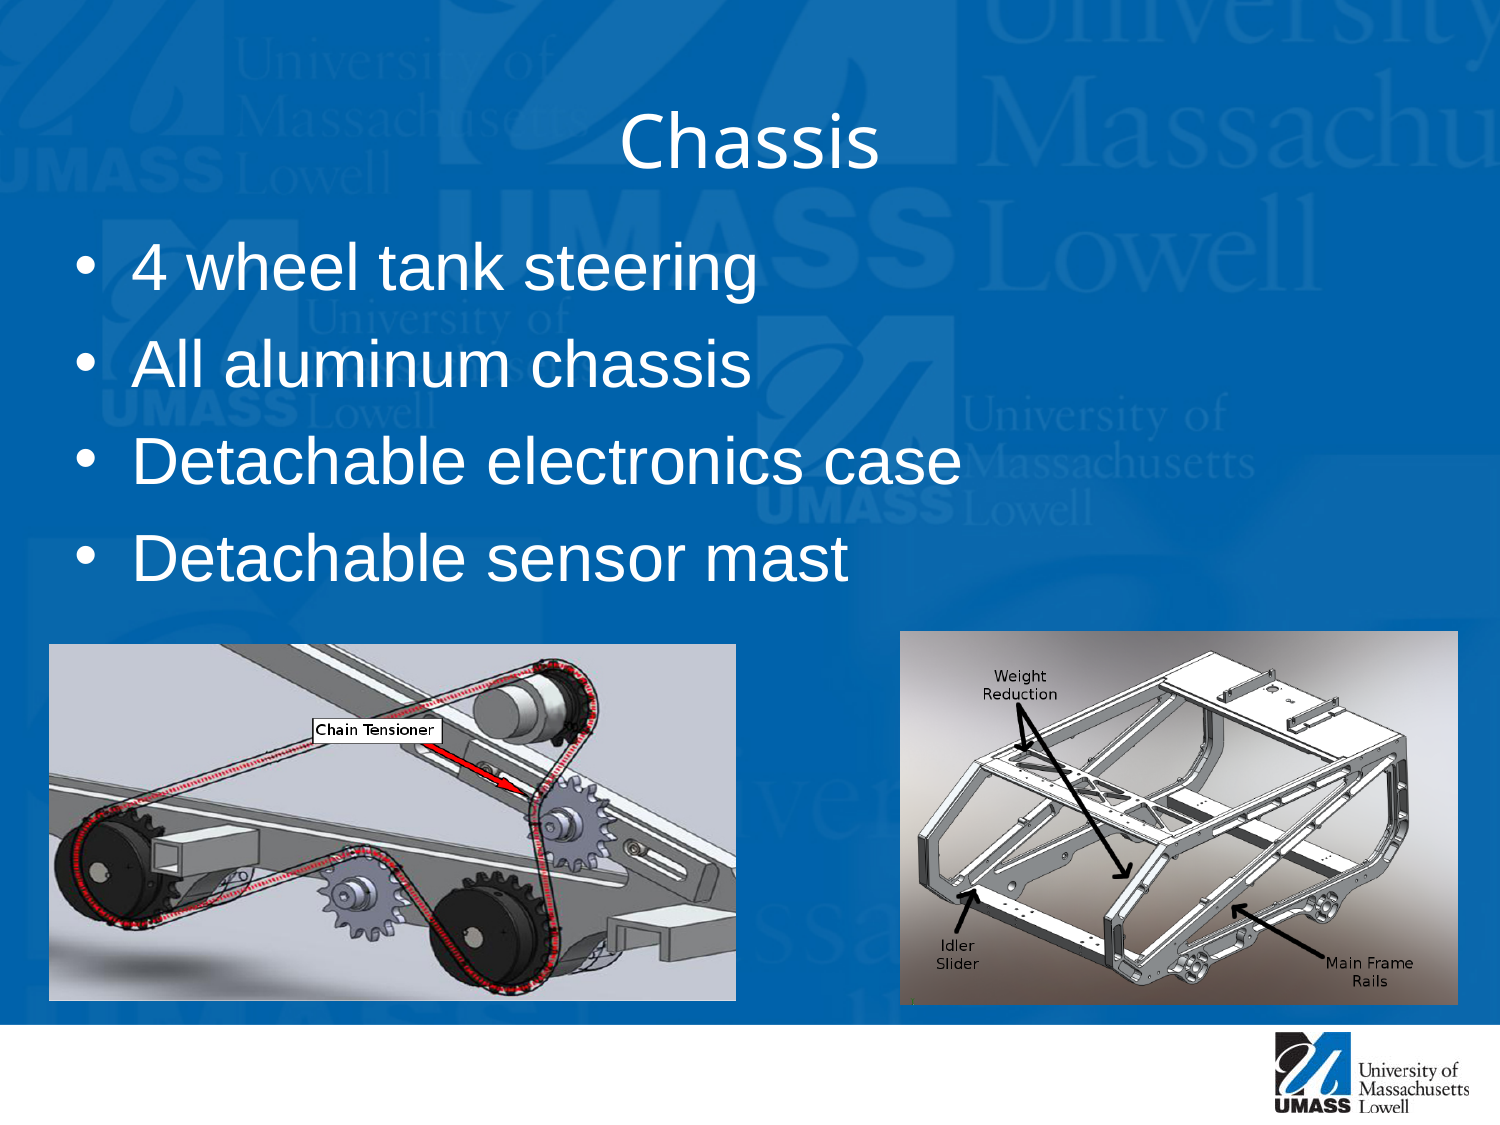

# Chassis
4 wheel tank steering
All aluminum chassis
Detachable electronics case
Detachable sensor mast